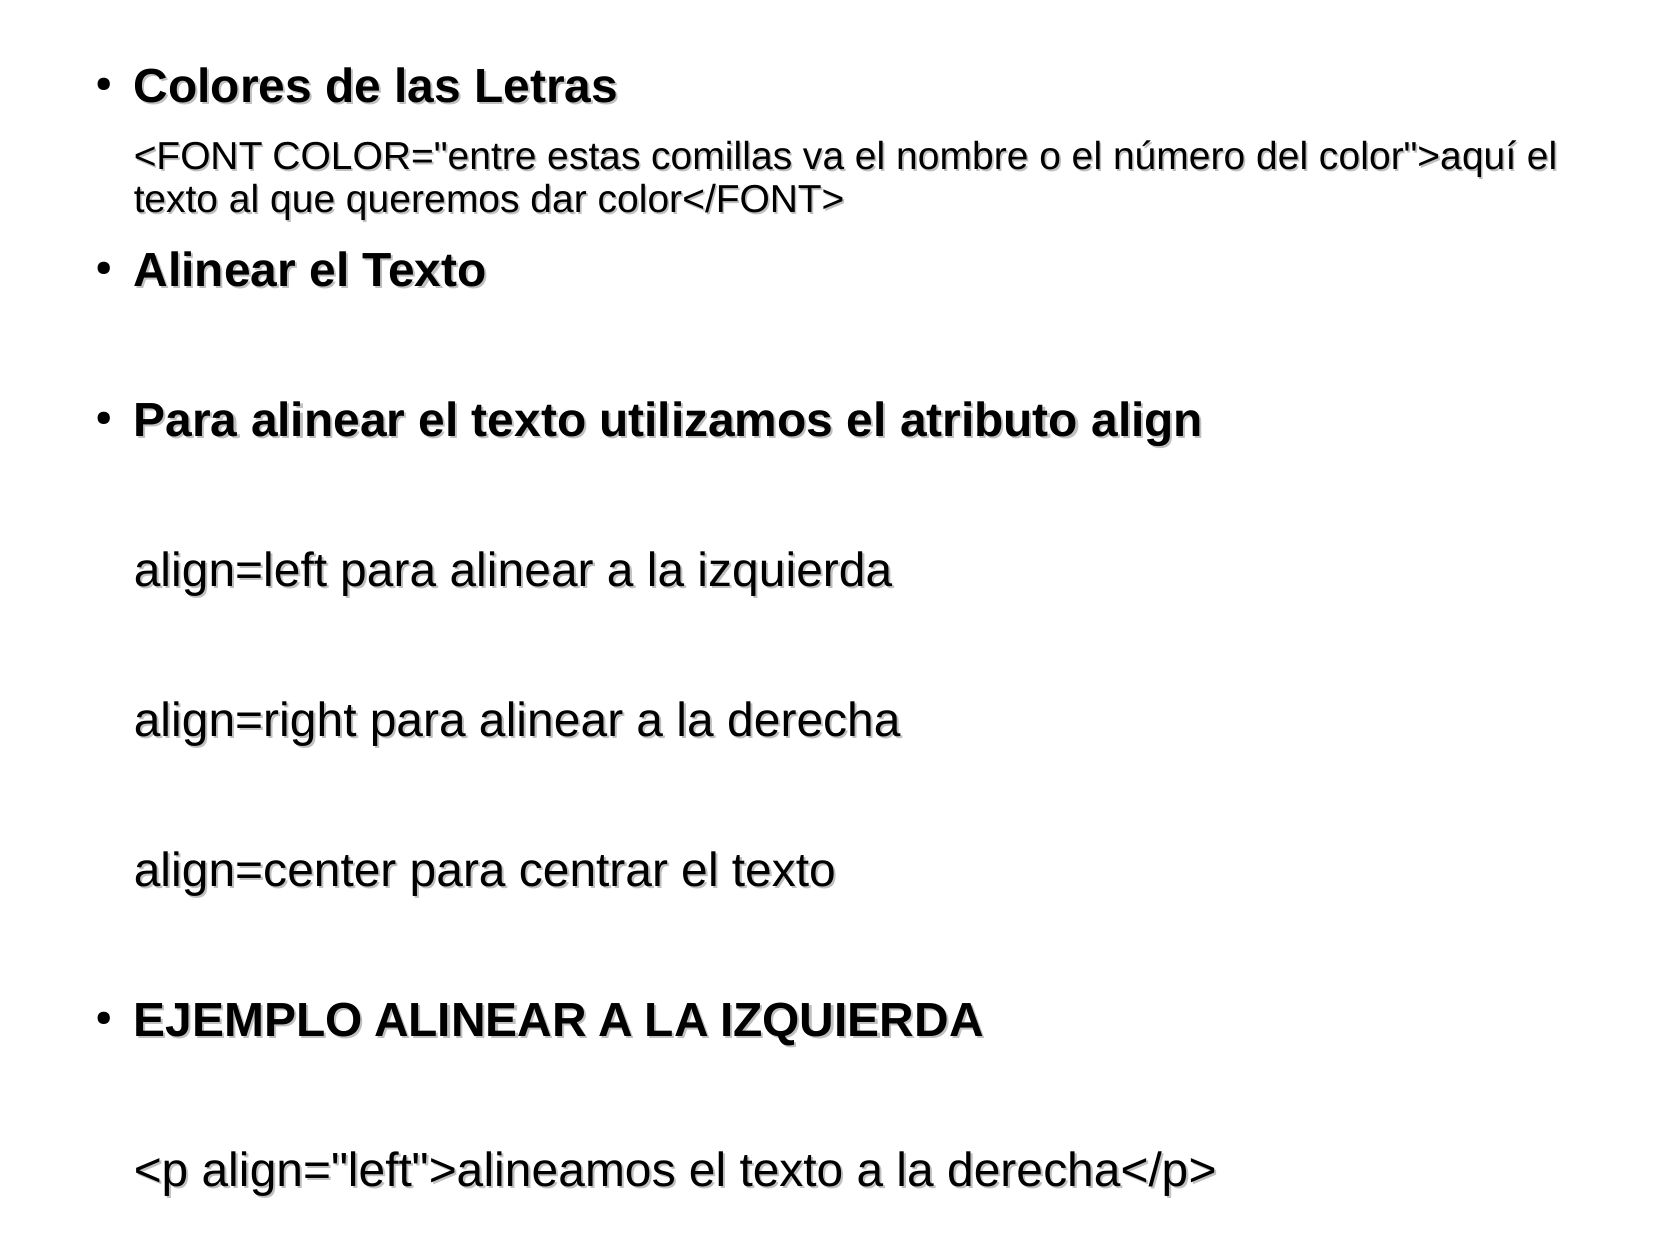

# Colores de las Letras
<FONT COLOR="entre estas comillas va el nombre o el número del color">aquí el texto al que queremos dar color</FONT>
Alinear el Texto
Para alinear el texto utilizamos el atributo align
align=left para alinear a la izquierda
align=right para alinear a la derecha
align=center para centrar el texto
EJEMPLO ALINEAR A LA IZQUIERDA
<p align="left">alineamos el texto a la derecha</p>